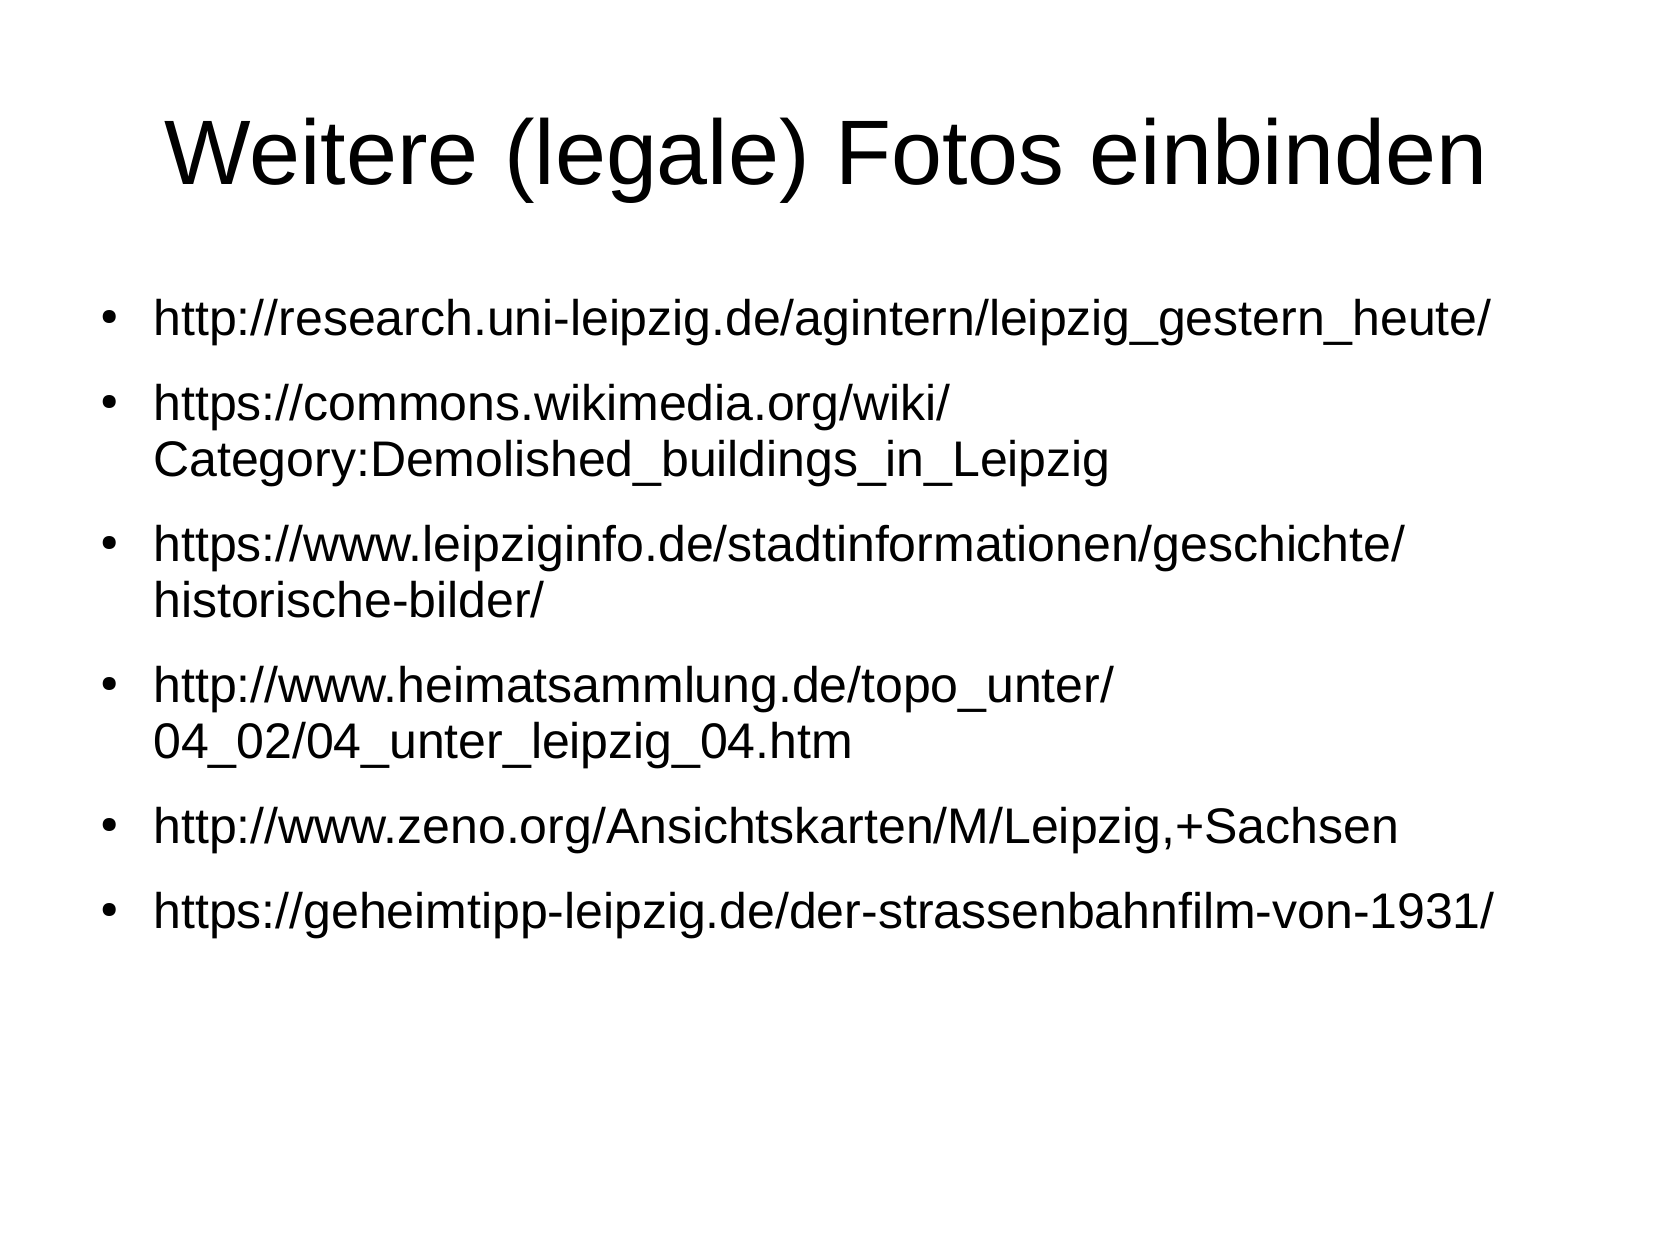

# Weitere (legale) Fotos einbinden
http://research.uni-leipzig.de/agintern/leipzig_gestern_heute/
https://commons.wikimedia.org/wiki/Category:Demolished_buildings_in_Leipzig
https://www.leipziginfo.de/stadtinformationen/geschichte/historische-bilder/
http://www.heimatsammlung.de/topo_unter/04_02/04_unter_leipzig_04.htm
http://www.zeno.org/Ansichtskarten/M/Leipzig,+Sachsen
https://geheimtipp-leipzig.de/der-strassenbahnfilm-von-1931/